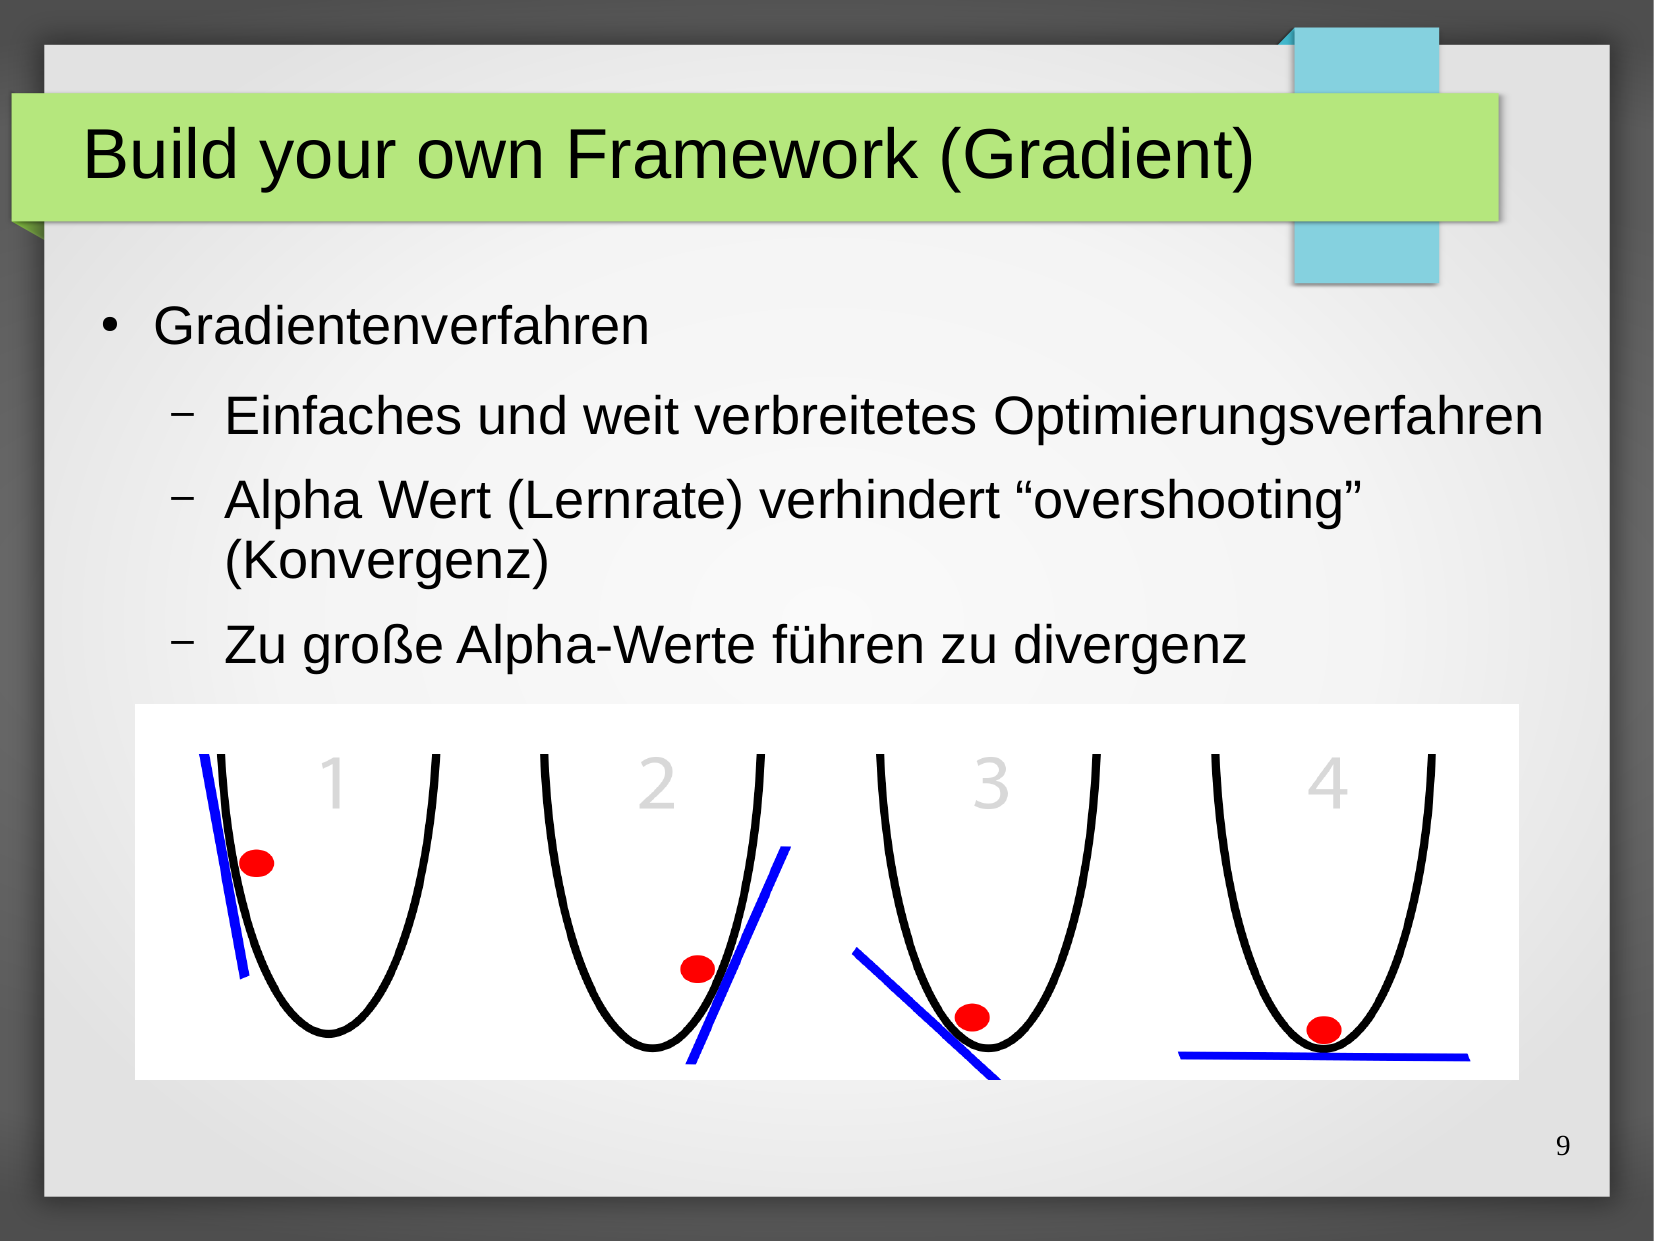

# Build your own Framework (Gradient)
Gradientenverfahren
Einfaches und weit verbreitetes Optimierungsverfahren
Alpha Wert (Lernrate) verhindert “overshooting” (Konvergenz)
Zu große Alpha-Werte führen zu divergenz
9